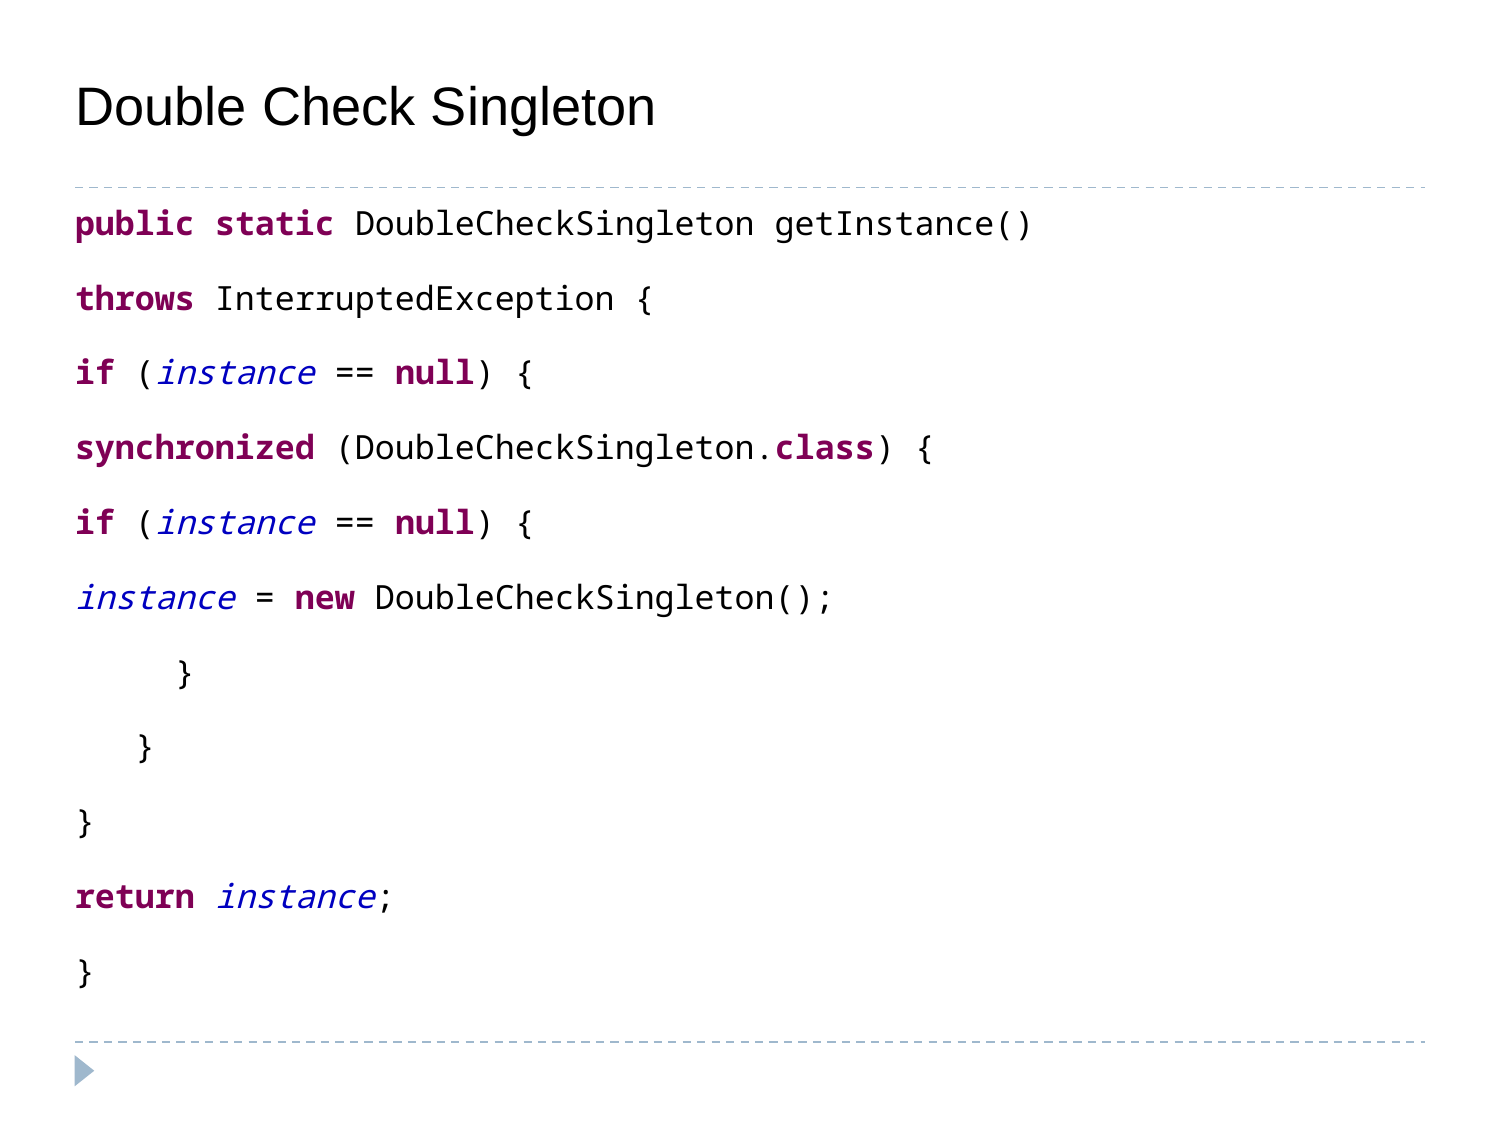

# Double Check Singleton
public static DoubleCheckSingleton getInstance()
throws InterruptedException {
if (instance == null) {
synchronized (DoubleCheckSingleton.class) {
if (instance == null) {
instance = new DoubleCheckSingleton();
 }
 }
}
return instance;
}